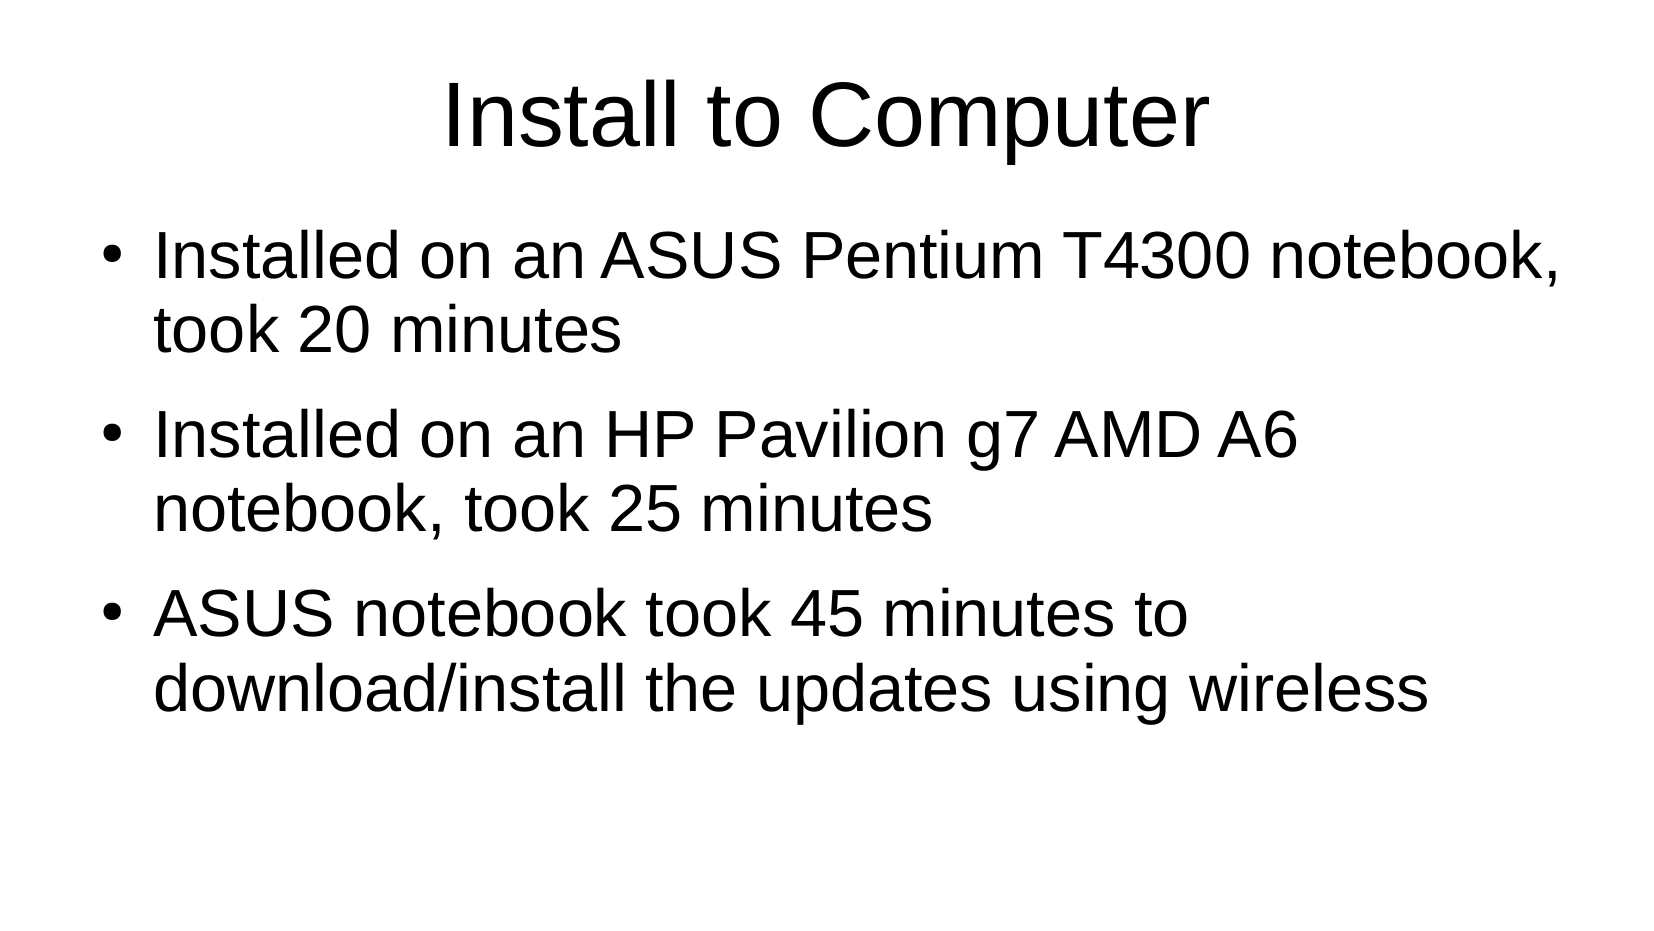

# Install to Computer
Installed on an ASUS Pentium T4300 notebook, took 20 minutes
Installed on an HP Pavilion g7 AMD A6 notebook, took 25 minutes
ASUS notebook took 45 minutes to download/install the updates using wireless